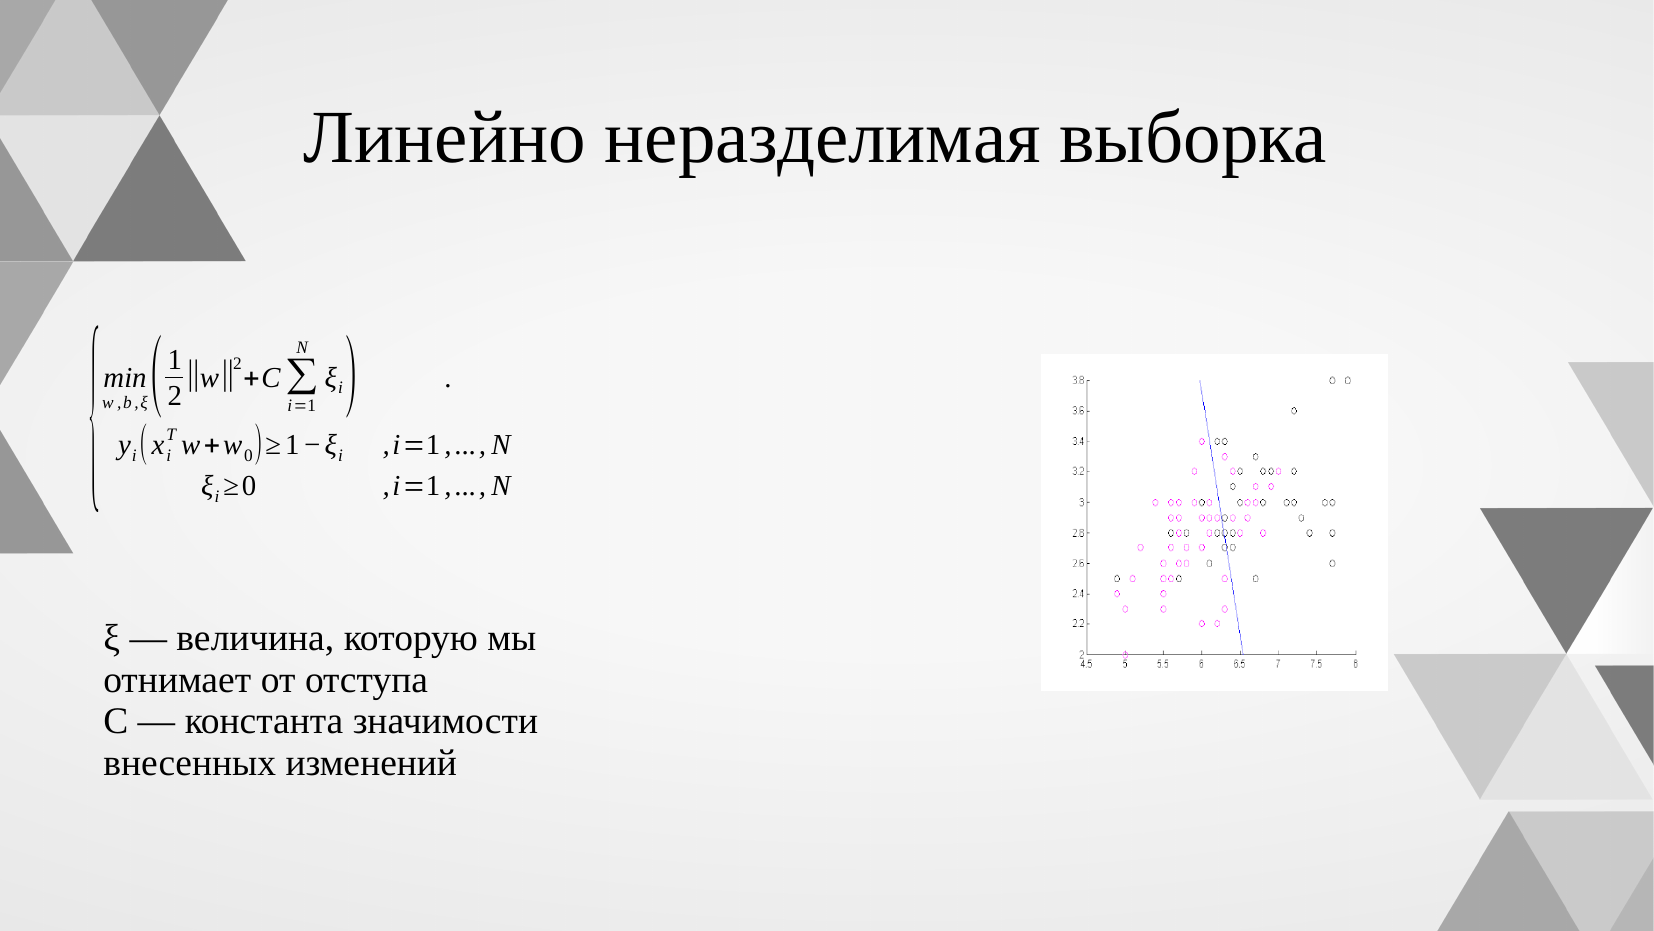

Линейно неразделимая выборка
ξ — величина, которую мы отнимает от отступа
C — константа значимости внесенных изменений